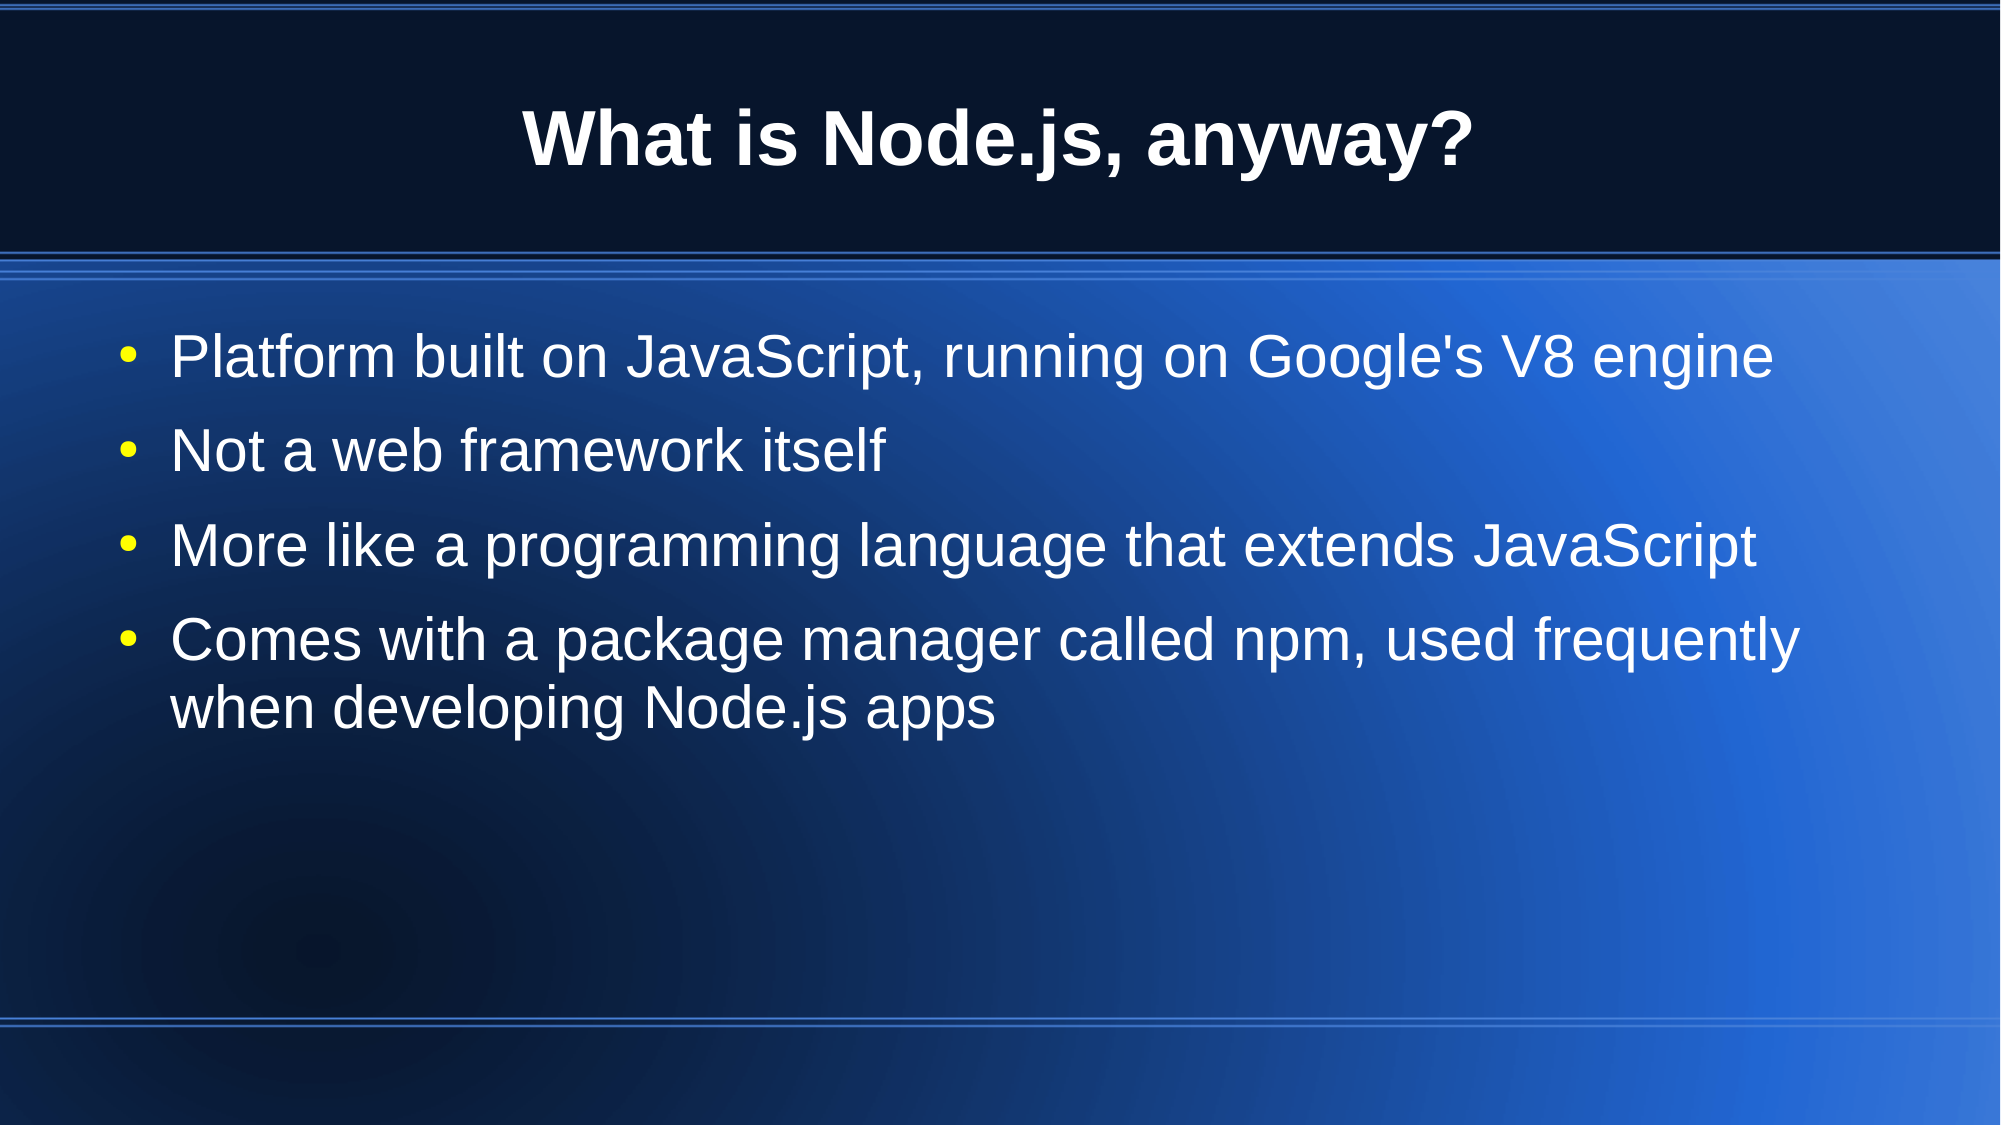

# What is Node.js, anyway?
Platform built on JavaScript, running on Google's V8 engine
Not a web framework itself
More like a programming language that extends JavaScript
Comes with a package manager called npm, used frequently when developing Node.js apps